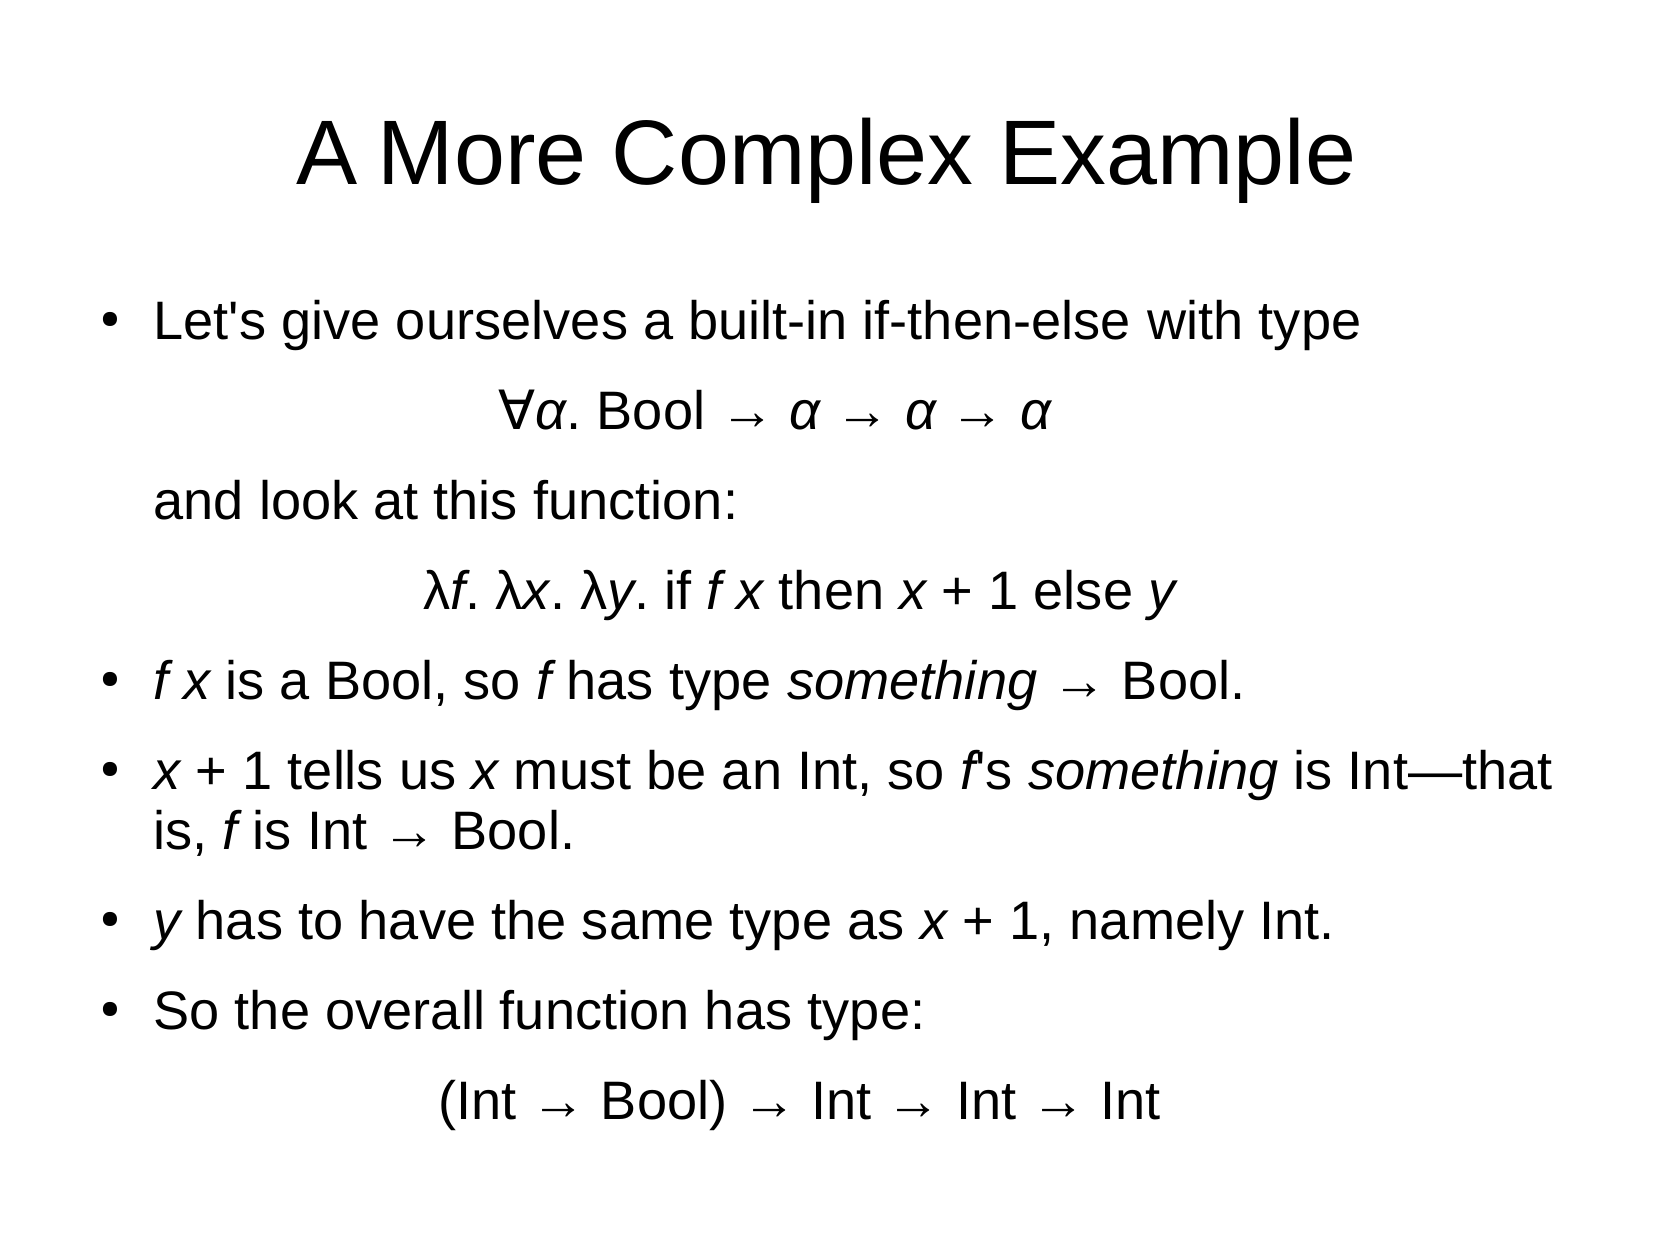

# A More Complex Example
Let's give ourselves a built-in if-then-else with type
 ∀α. Bool → α → α → α
and look at this function:
 λf. λx. λy. if f x then x + 1 else y
f x is a Bool, so f has type something → Bool.
x + 1 tells us x must be an Int, so f's something is Int—that is, f is Int → Bool.
y has to have the same type as x + 1, namely Int.
So the overall function has type:
 (Int → Bool) → Int → Int → Int